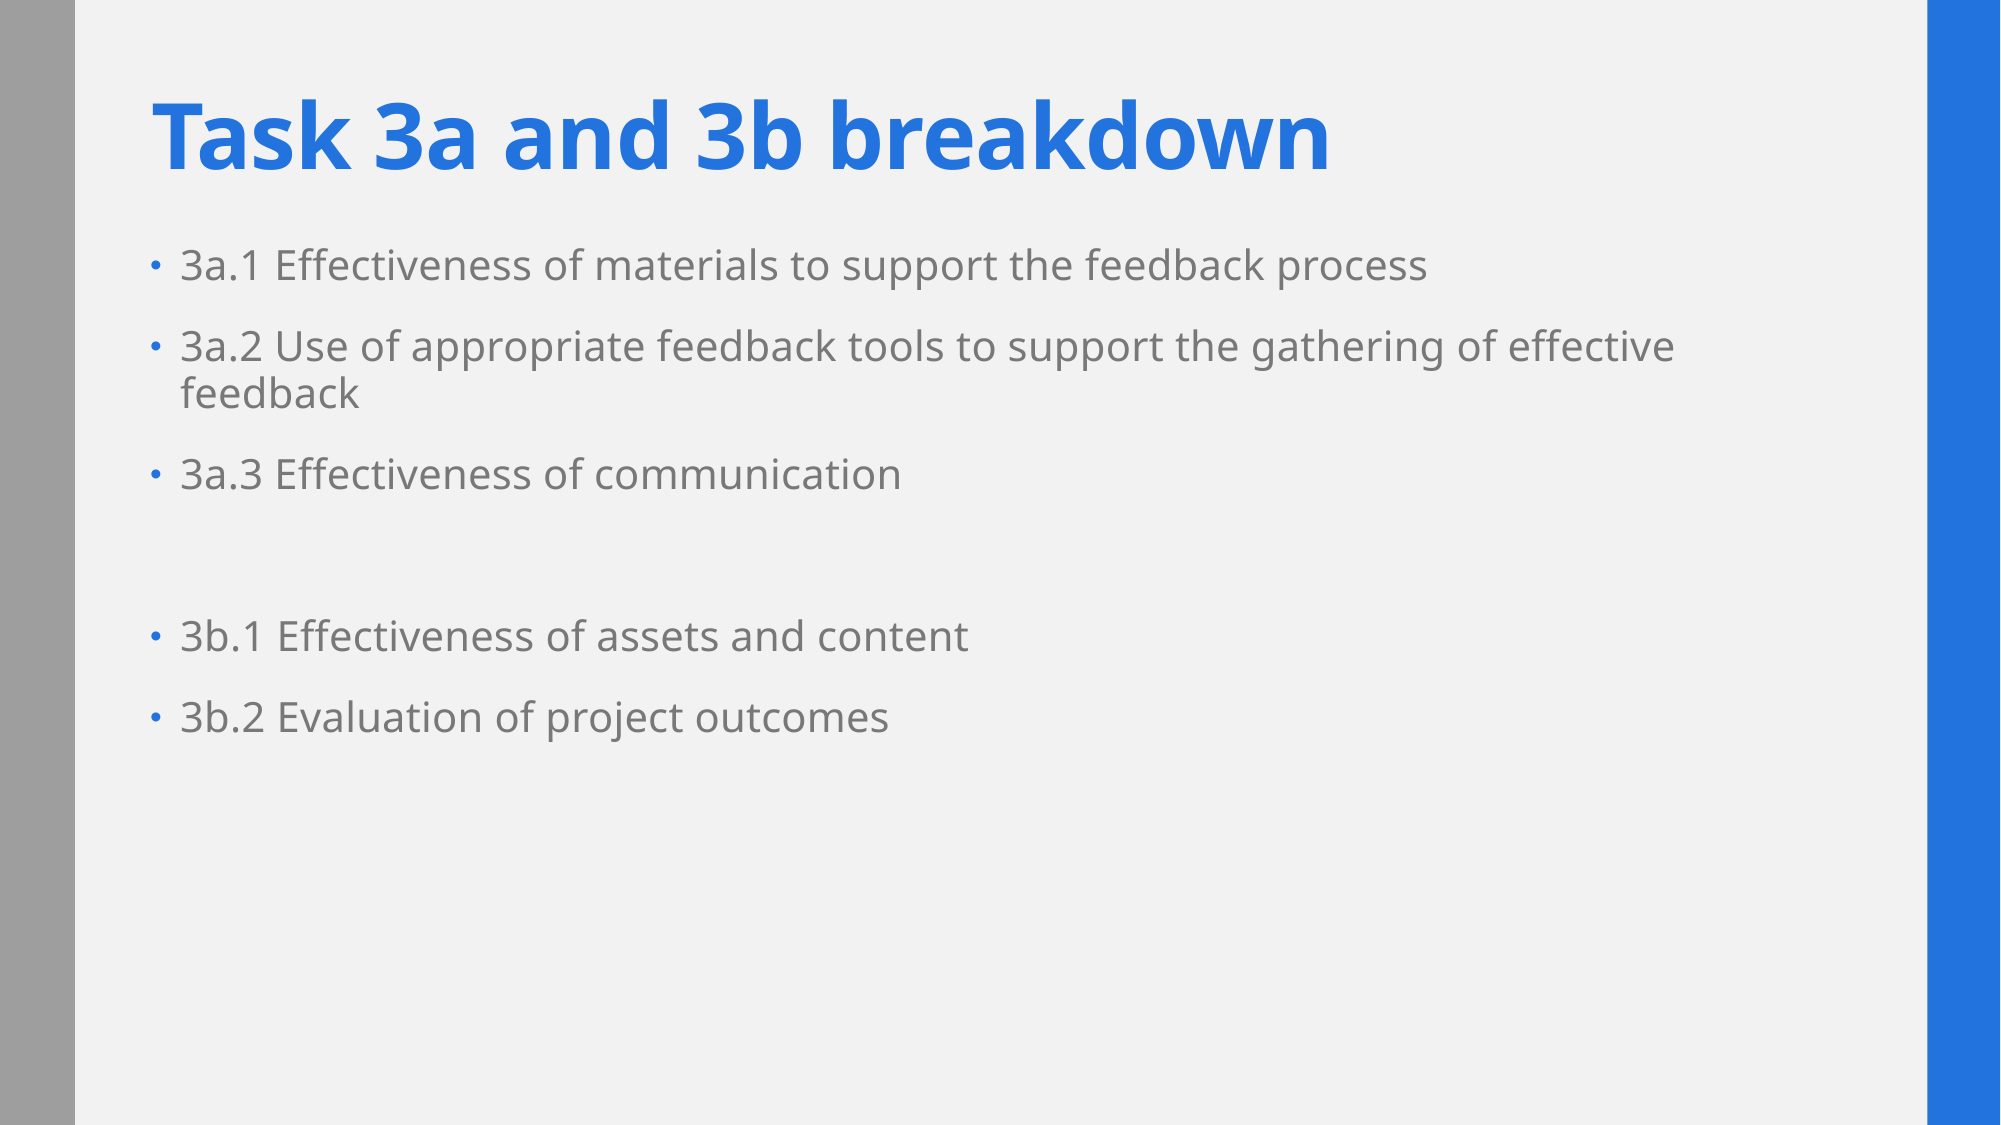

Task 3a and 3b breakdown
# 3a.1 Effectiveness of materials to support the feedback process
3a.2 Use of appropriate feedback tools to support the gathering of effective feedback
3a.3 Effectiveness of communication
3b.1 Effectiveness of assets and content
3b.2 Evaluation of project outcomes